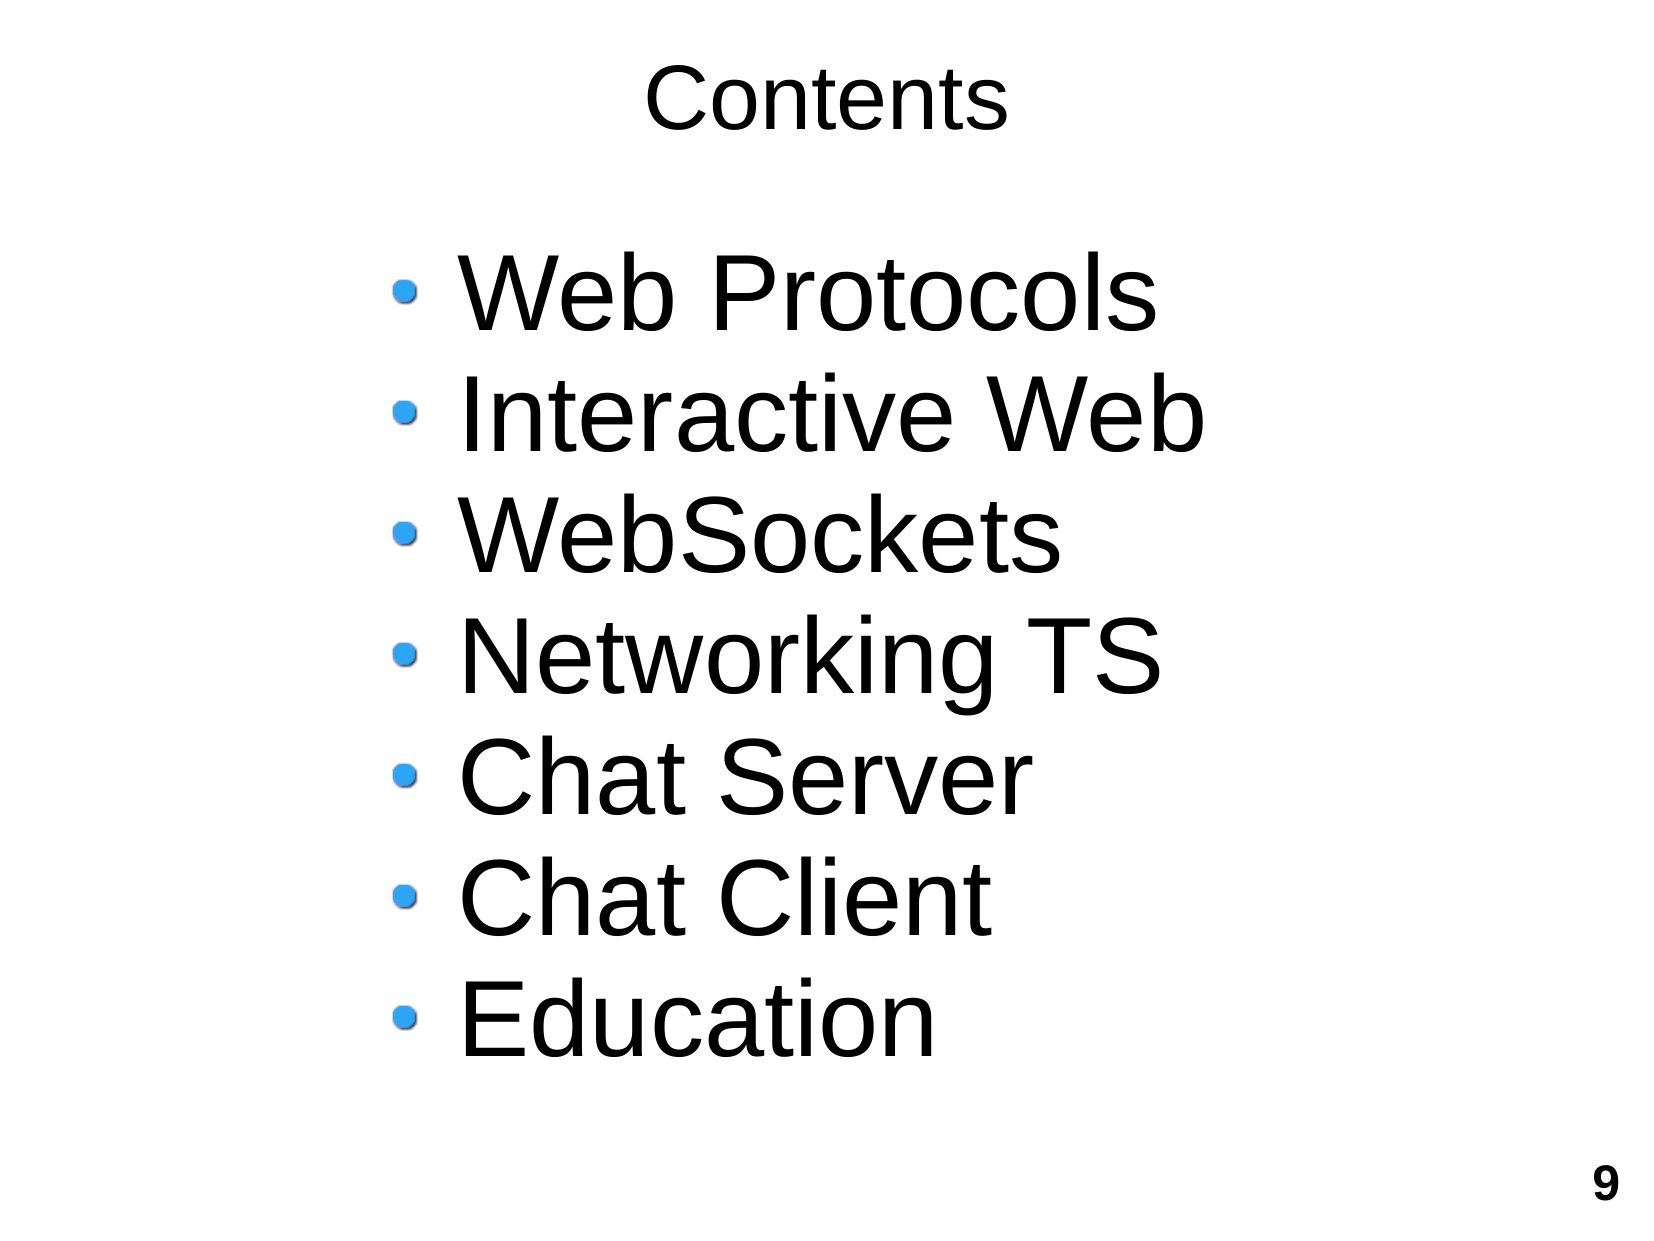

# Contents
 Web Protocols
 Interactive Web
 WebSockets
 Networking TS
 Chat Server
 Chat Client
 Education
9